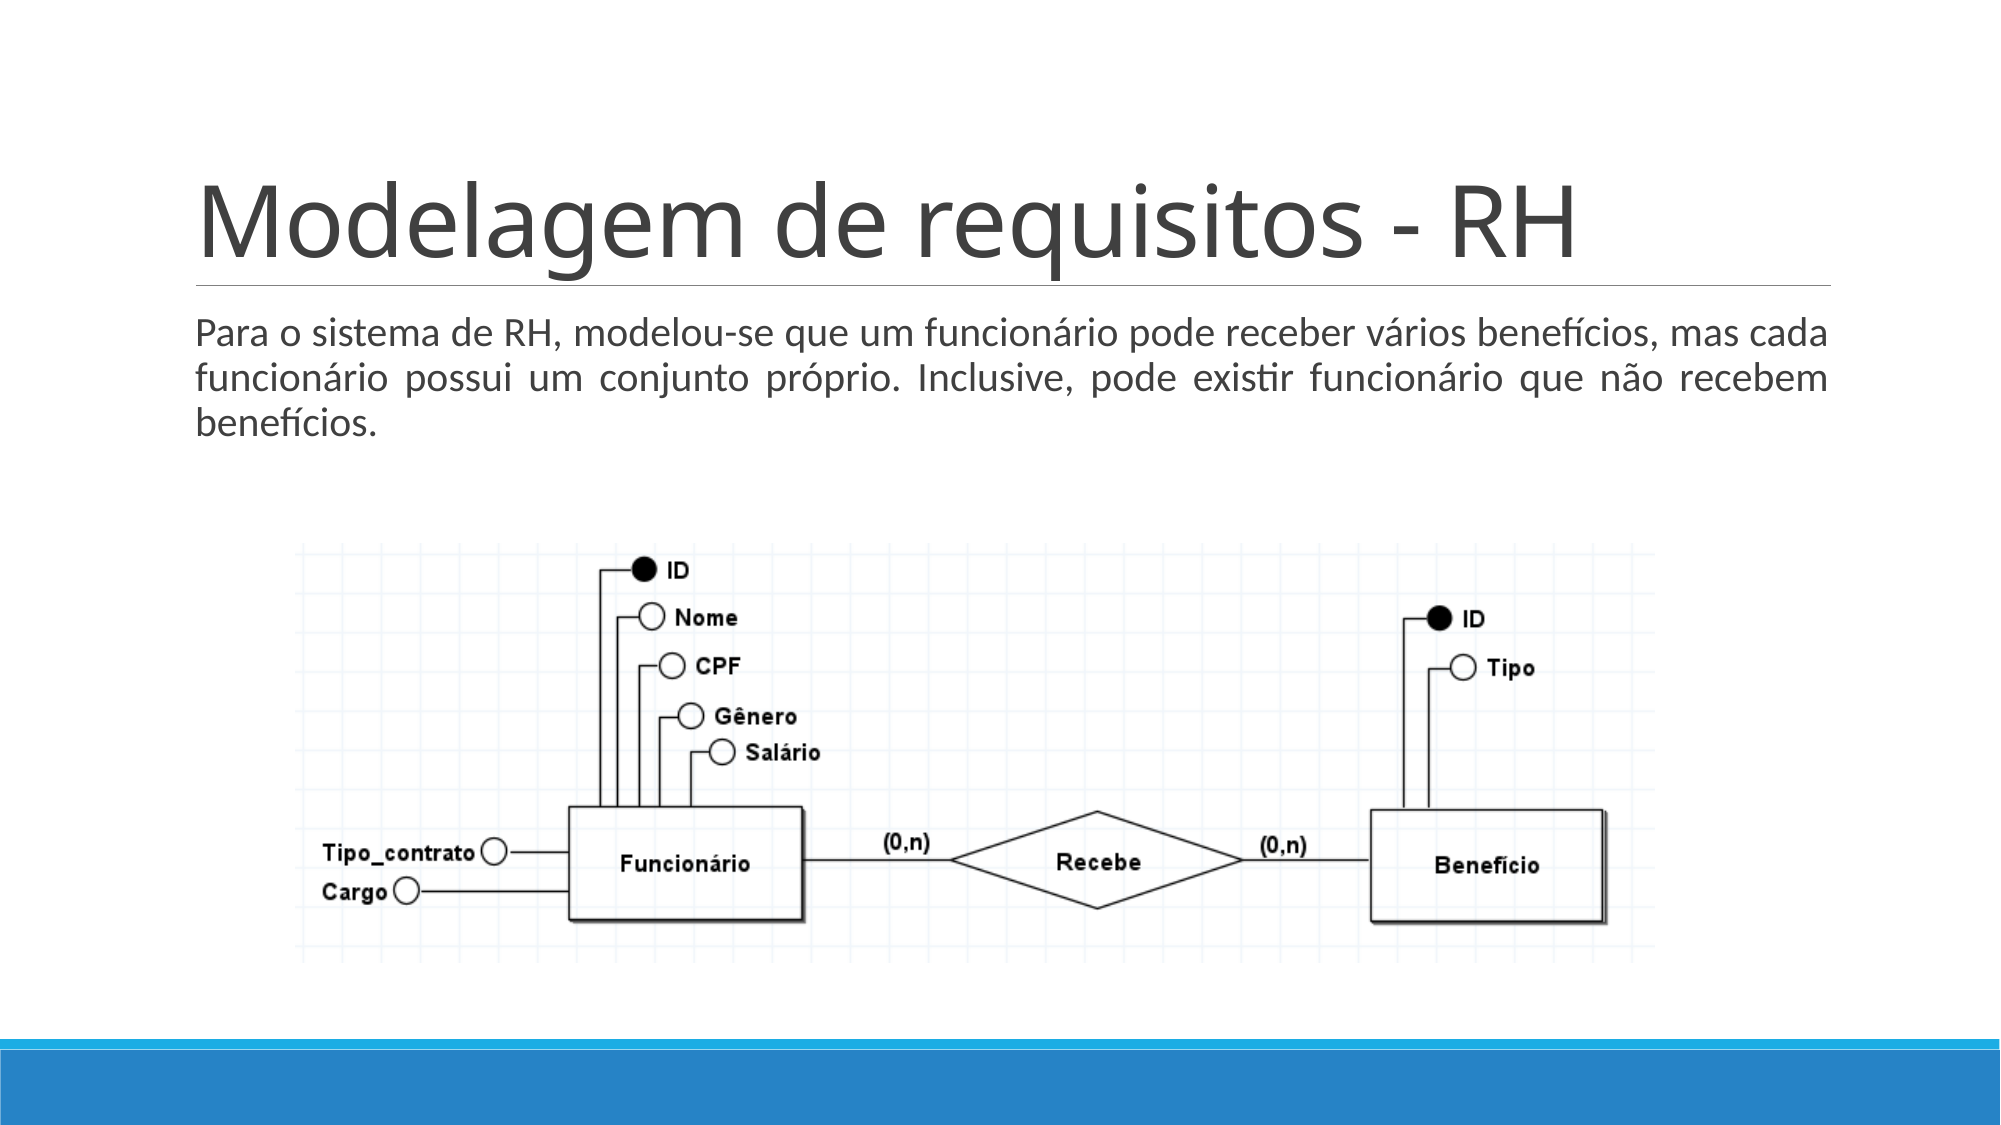

# Modelagem de requisitos - RH
Para o sistema de RH, modelou-se que um funcionário pode receber vários benefícios, mas cada funcionário possui um conjunto próprio. Inclusive, pode existir funcionário que não recebem benefícios.